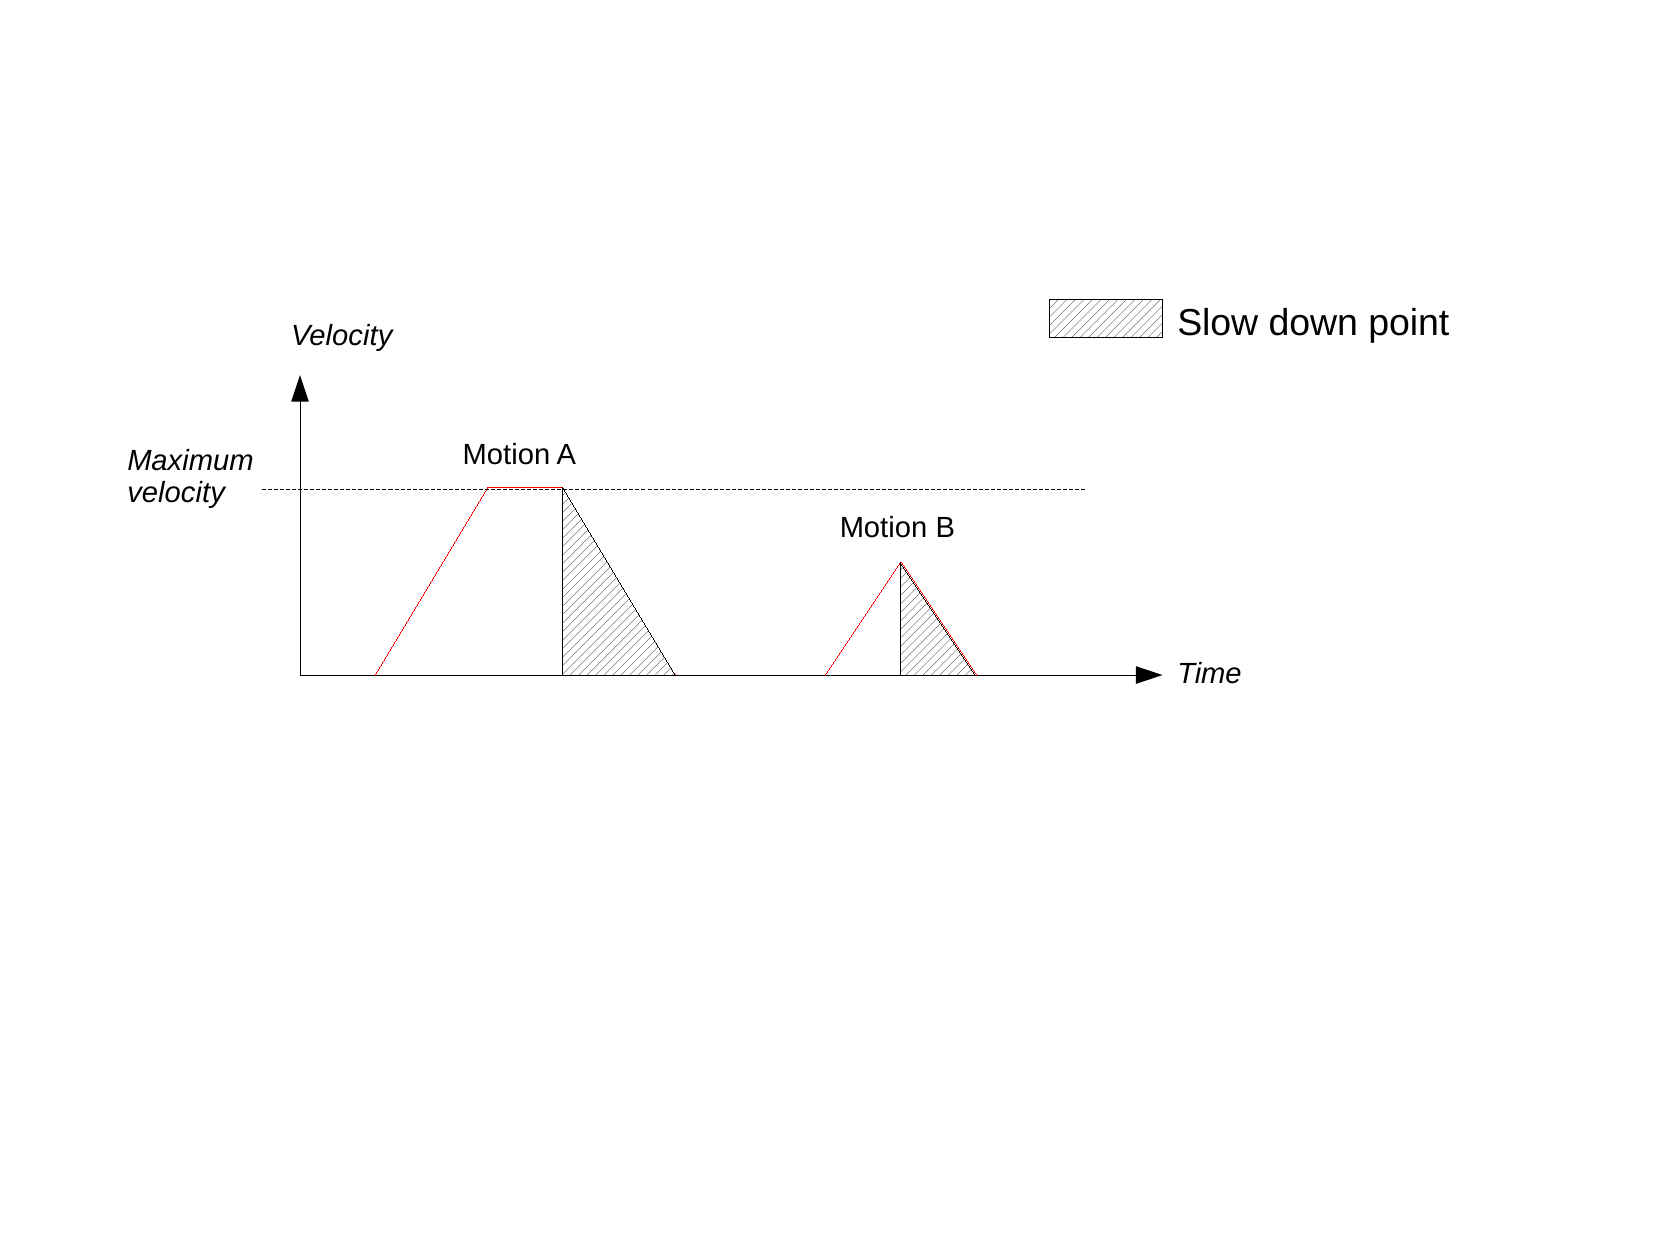

Slow down point
Velocity
Motion A
Maximum velocity
Motion B
Time